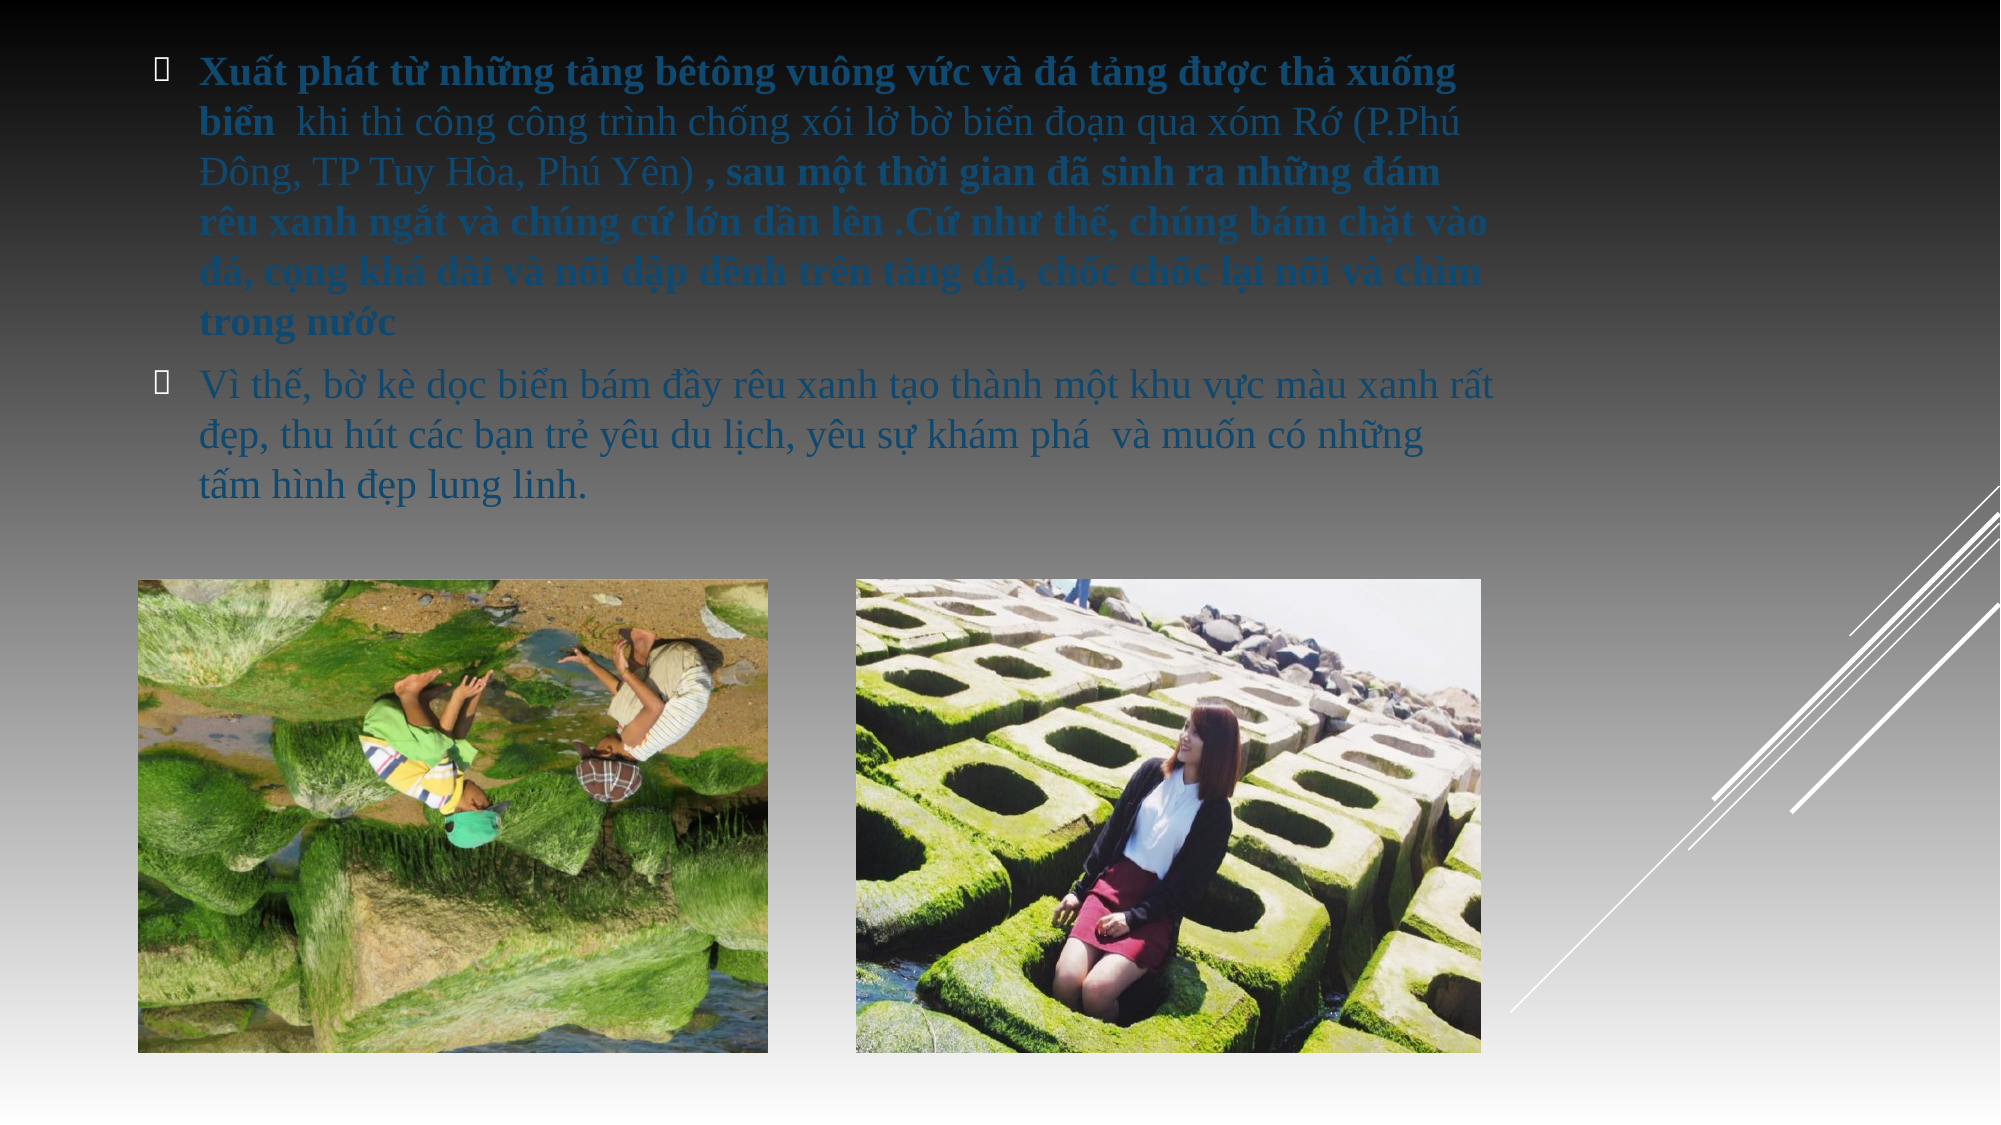

Xuất phát từ những tảng bêtông vuông vức và đá tảng được thả xuống biển  khi thi công công trình chống xói lở bờ biển đoạn qua xóm Rớ (P.Phú Đông, TP Tuy Hòa, Phú Yên) , sau một thời gian đã sinh ra những đám rêu xanh ngắt và chúng cứ lớn dần lên .Cứ như thế, chúng bám chặt vào đá, cọng khá dài và nổi dập dềnh trên tảng đá, chốc chốc lại nổi và chìm trong nước
Vì thế, bờ kè dọc biển bám đầy rêu xanh tạo thành một khu vực màu xanh rất đẹp, thu hút các bạn trẻ yêu du lịch, yêu sự khám phá  và muốn có những tấm hình đẹp lung linh.
#